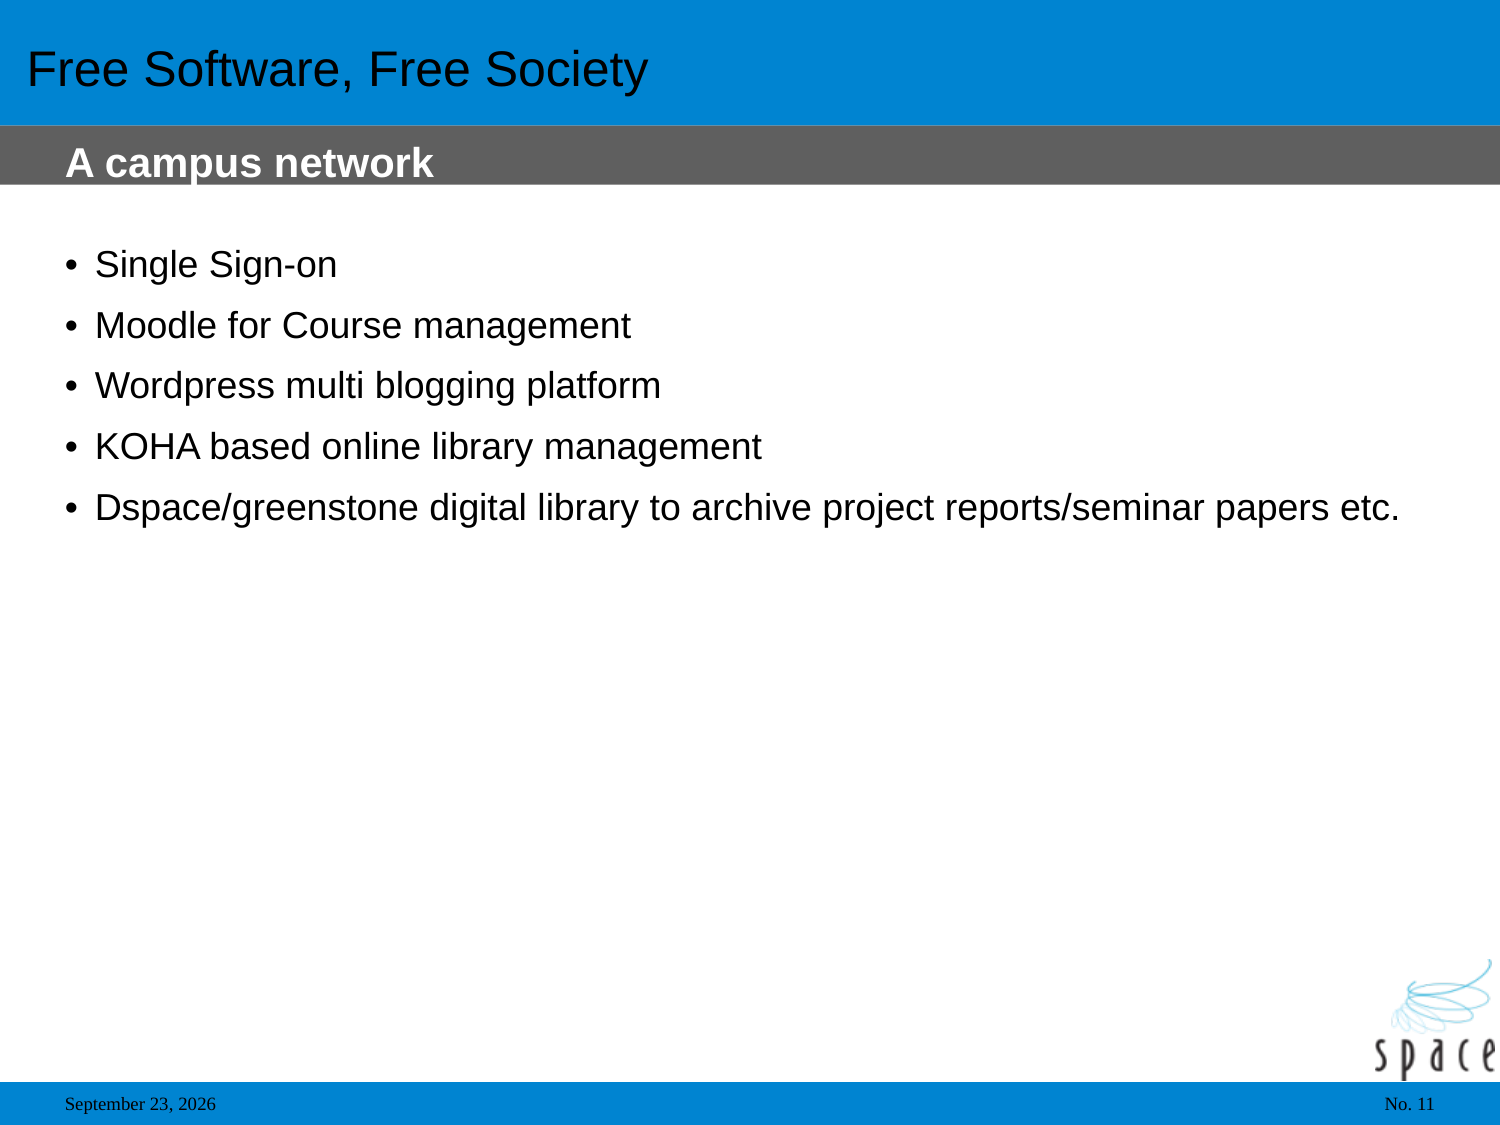

# A campus network
Single Sign-on
Moodle for Course management
Wordpress multi blogging platform
KOHA based online library management
Dspace/greenstone digital library to archive project reports/seminar papers etc.
11